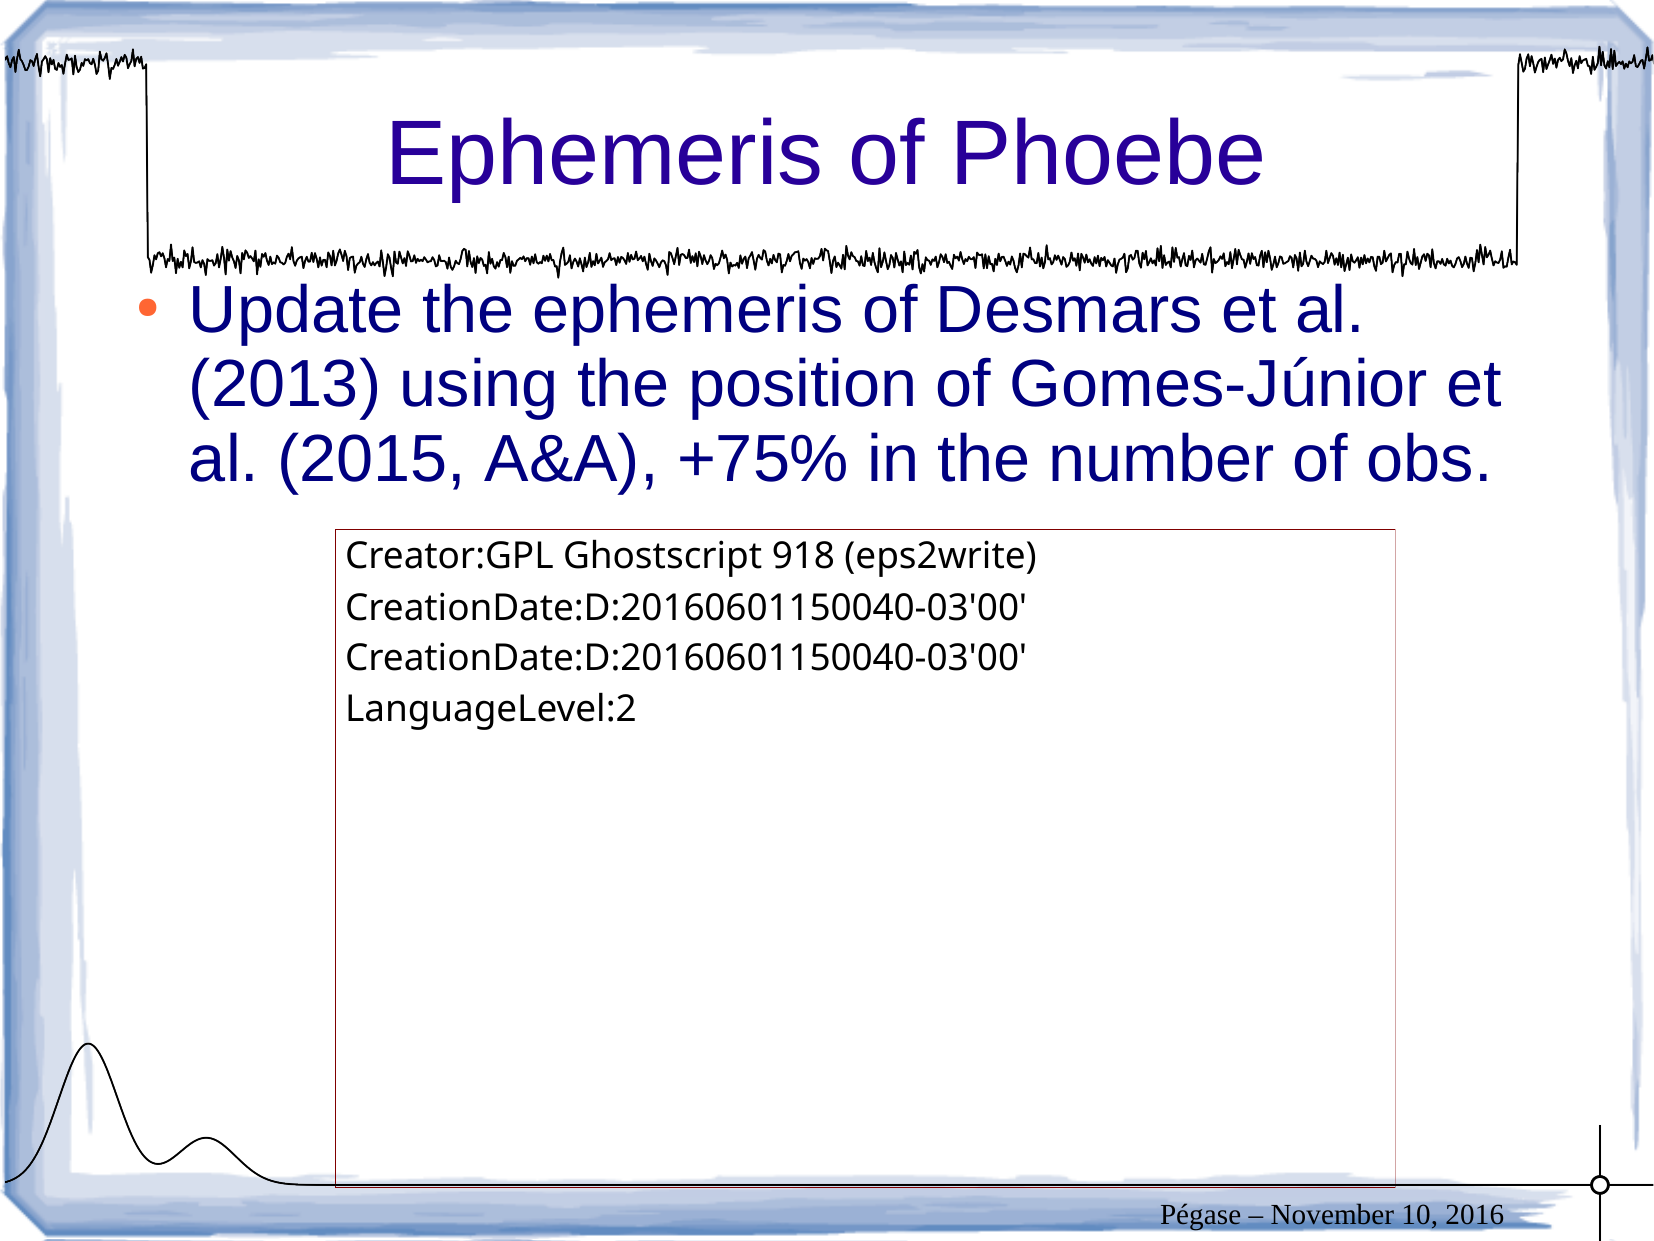

# Ephemeris of Phoebe
Update the ephemeris of Desmars et al. (2013) using the position of Gomes-Júnior et al. (2015, A&A), +75% in the number of obs.